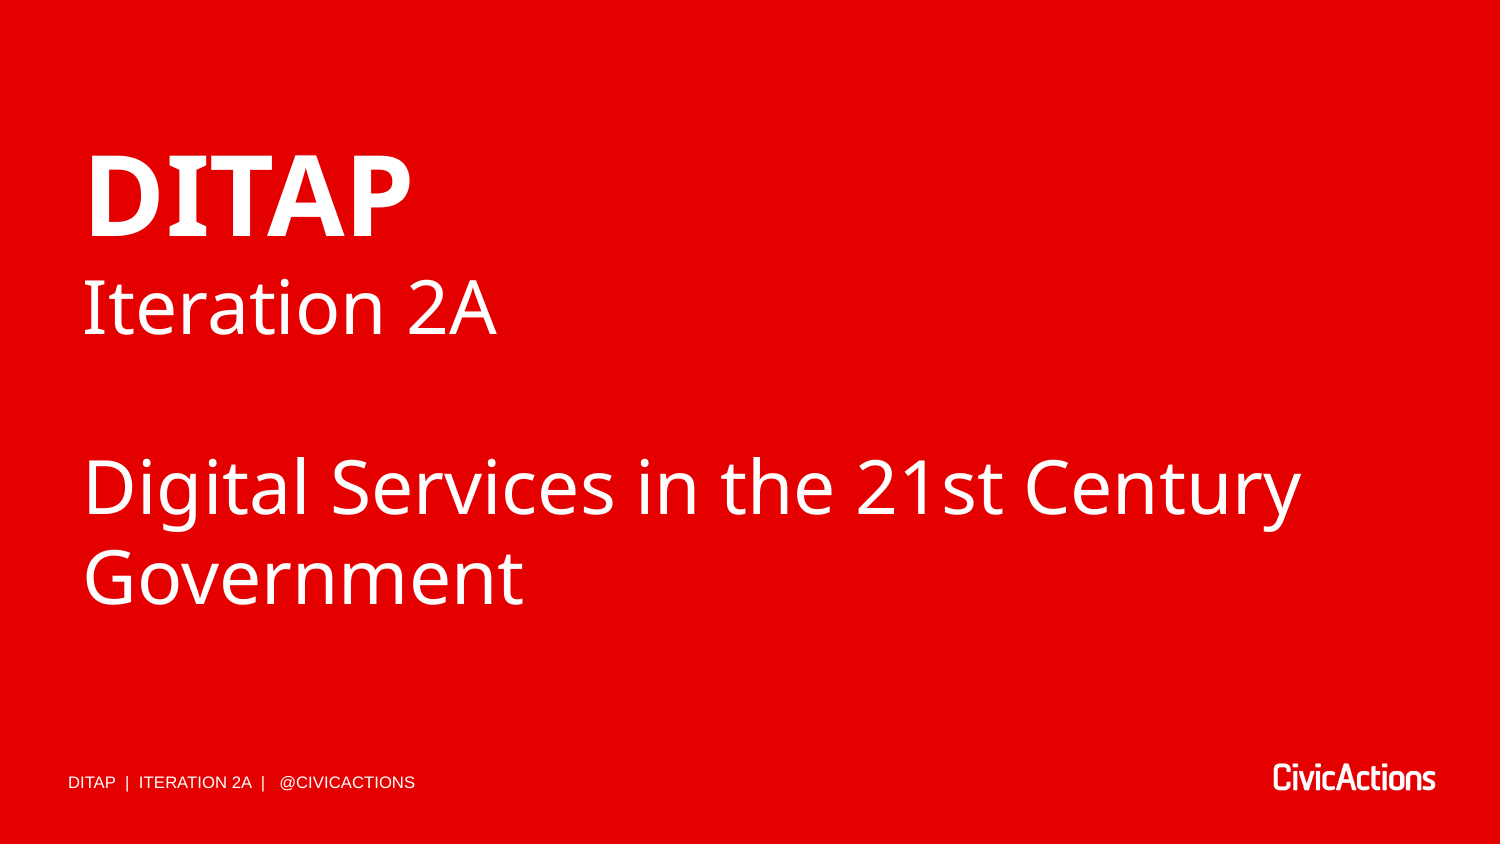

# DITAP Iteration 2A Digital Services in the 21st Century Government